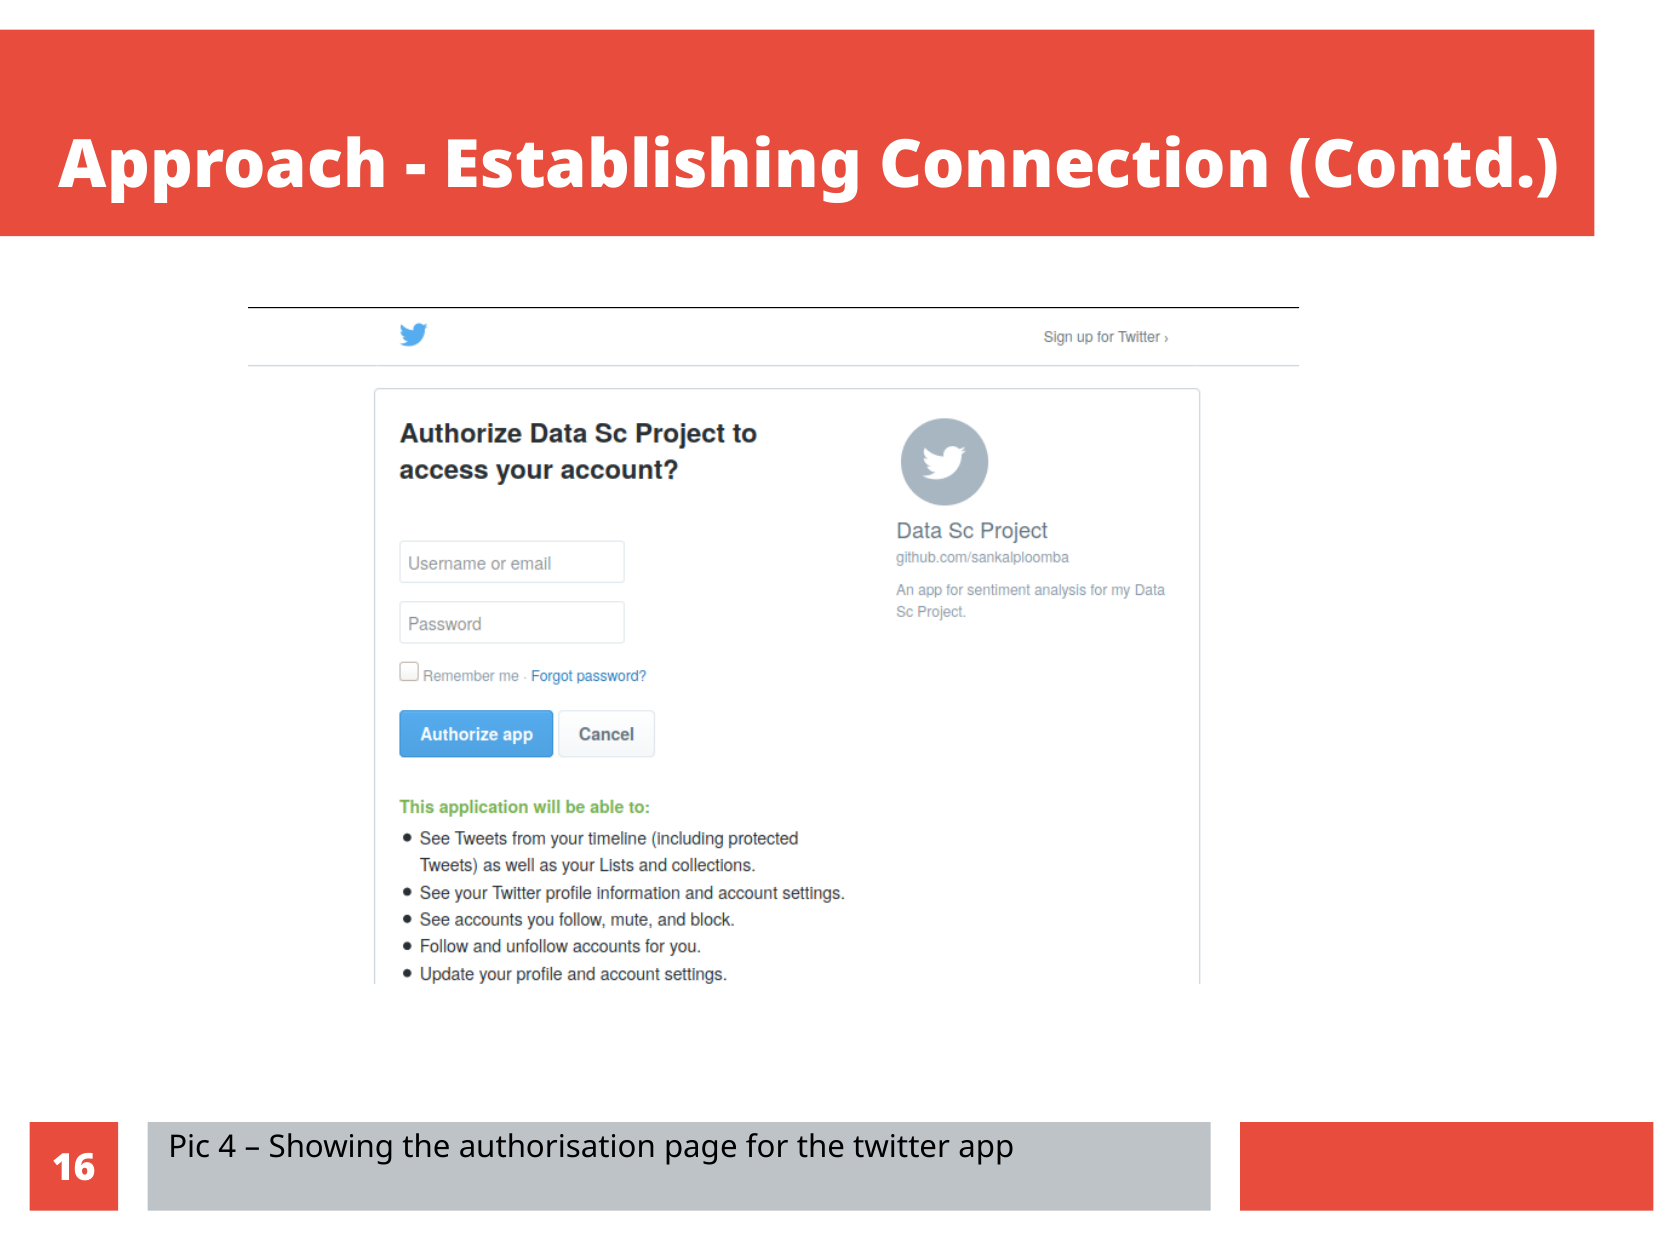

# Approach - Establishing Connection (Contd.)
Pic 4 – Showing the authorisation page for the twitter app
16